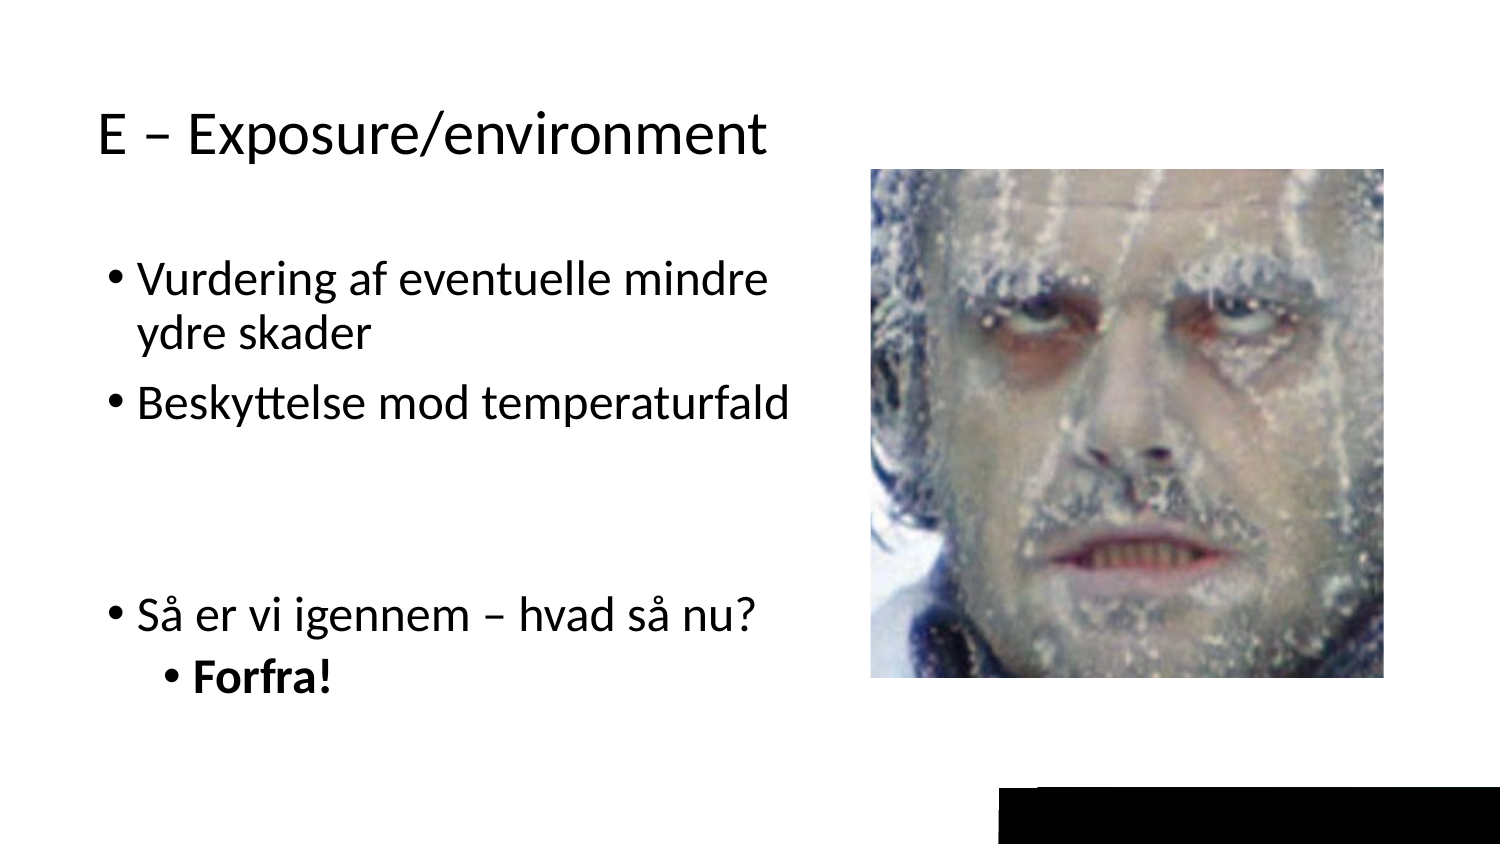

E – Exposure/environment
Vurdering af eventuelle mindre ydre skader
Beskyttelse mod temperaturfald
Så er vi igennem – hvad så nu?
Forfra!